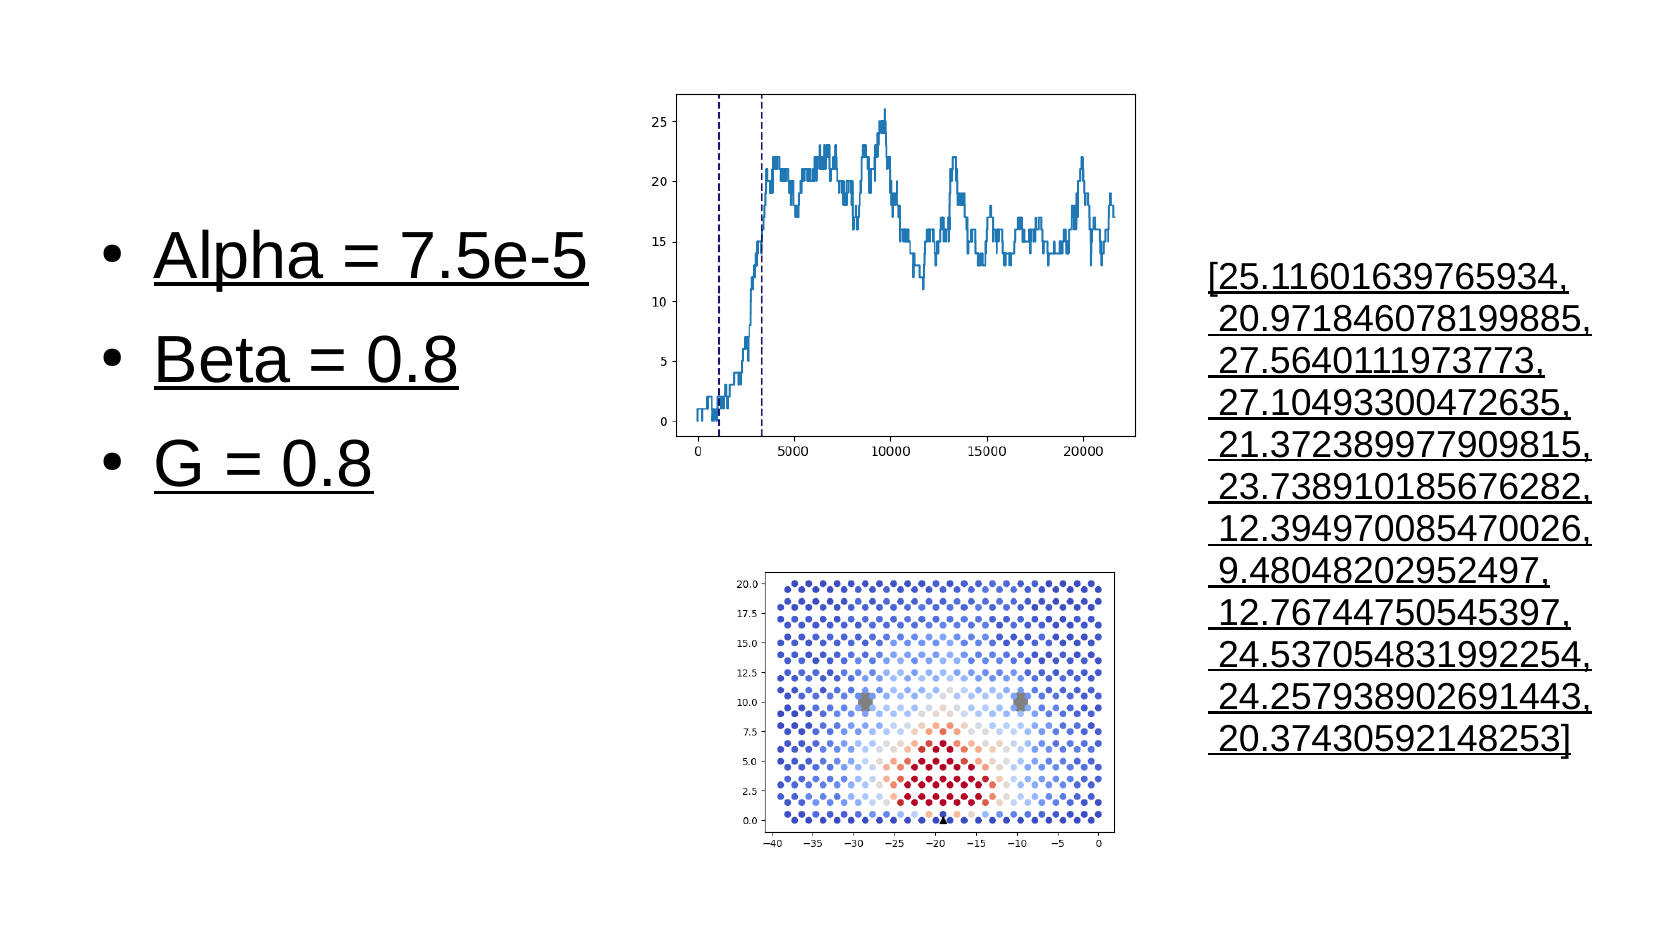

#
Alpha = 7.5e-5
Beta = 0.8
G = 0.8
[25.11601639765934,
 20.971846078199885,
 27.5640111973773,
 27.10493300472635,
 21.372389977909815,
 23.738910185676282,
 12.394970085470026,
 9.48048202952497,
 12.76744750545397,
 24.537054831992254,
 24.257938902691443,
 20.37430592148253]